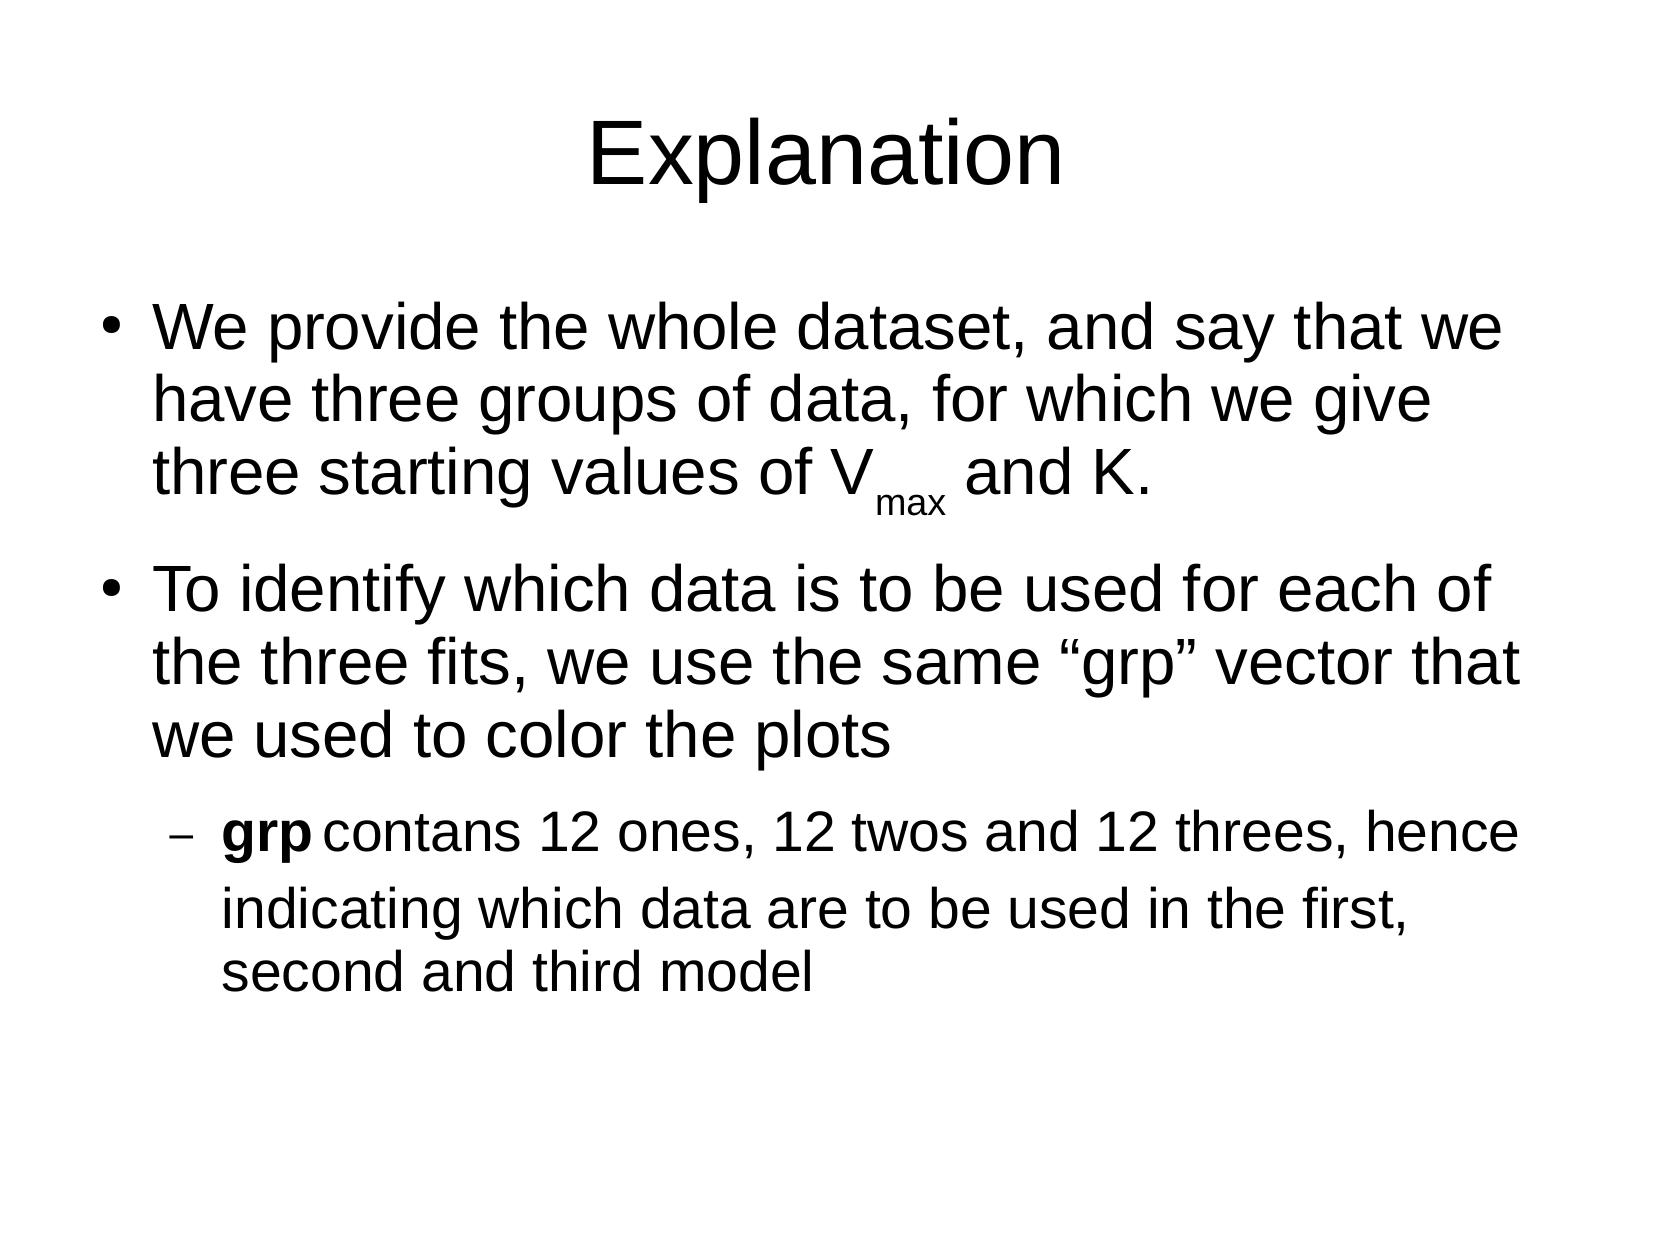

# Explanation
We provide the whole dataset, and say that we have three groups of data, for which we give three starting values of Vmax and K.
To identify which data is to be used for each of the three fits, we use the same “grp” vector that we used to color the plots
grp contans 12 ones, 12 twos and 12 threes, hence indicating which data are to be used in the first, second and third model